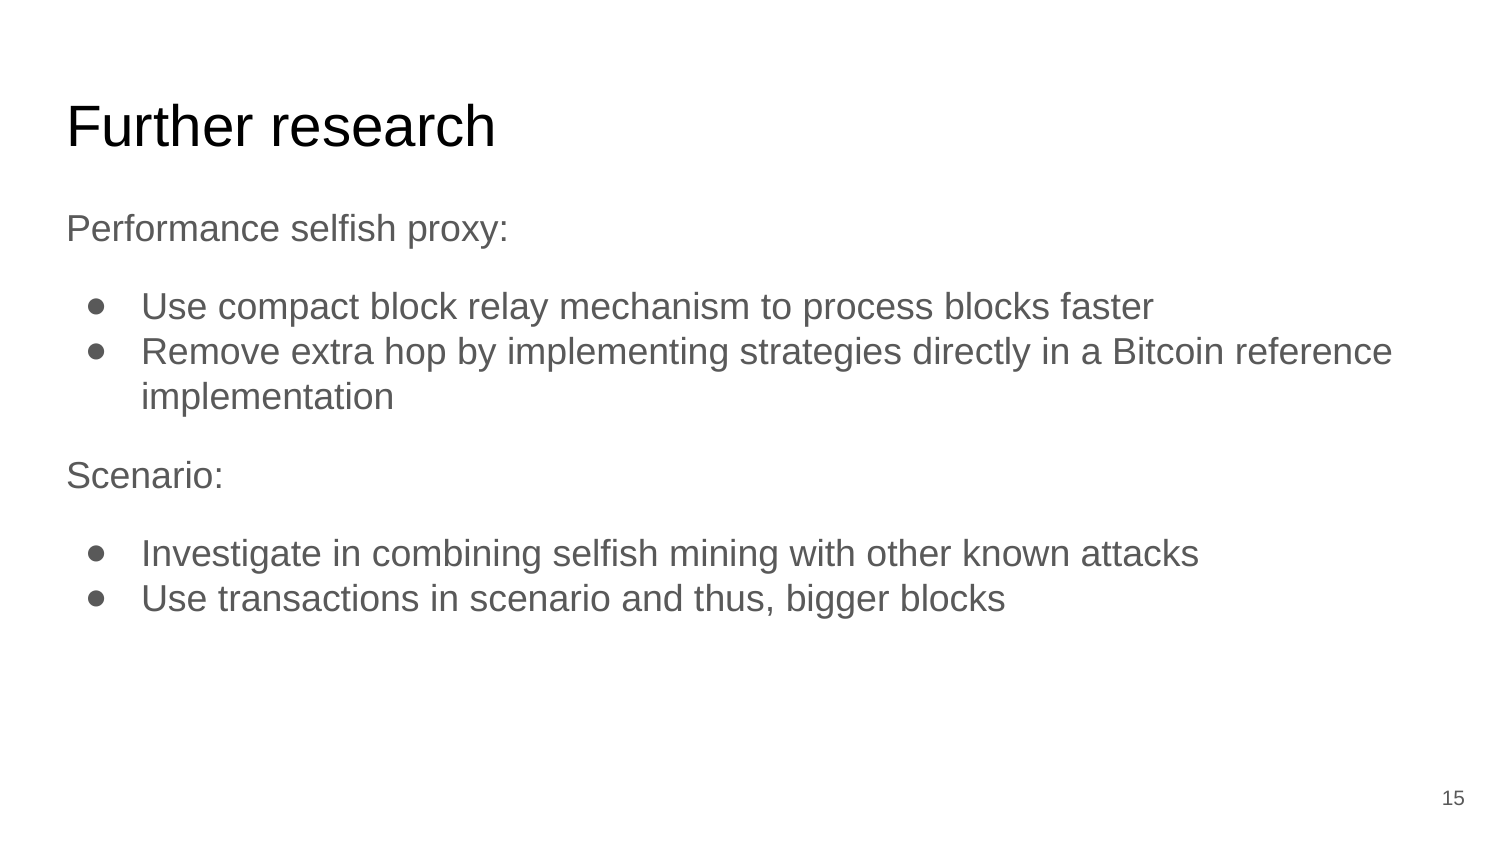

# Further research
Performance selfish proxy:
Use compact block relay mechanism to process blocks faster
Remove extra hop by implementing strategies directly in a Bitcoin reference implementation
Scenario:
Investigate in combining selfish mining with other known attacks
Use transactions in scenario and thus, bigger blocks
15